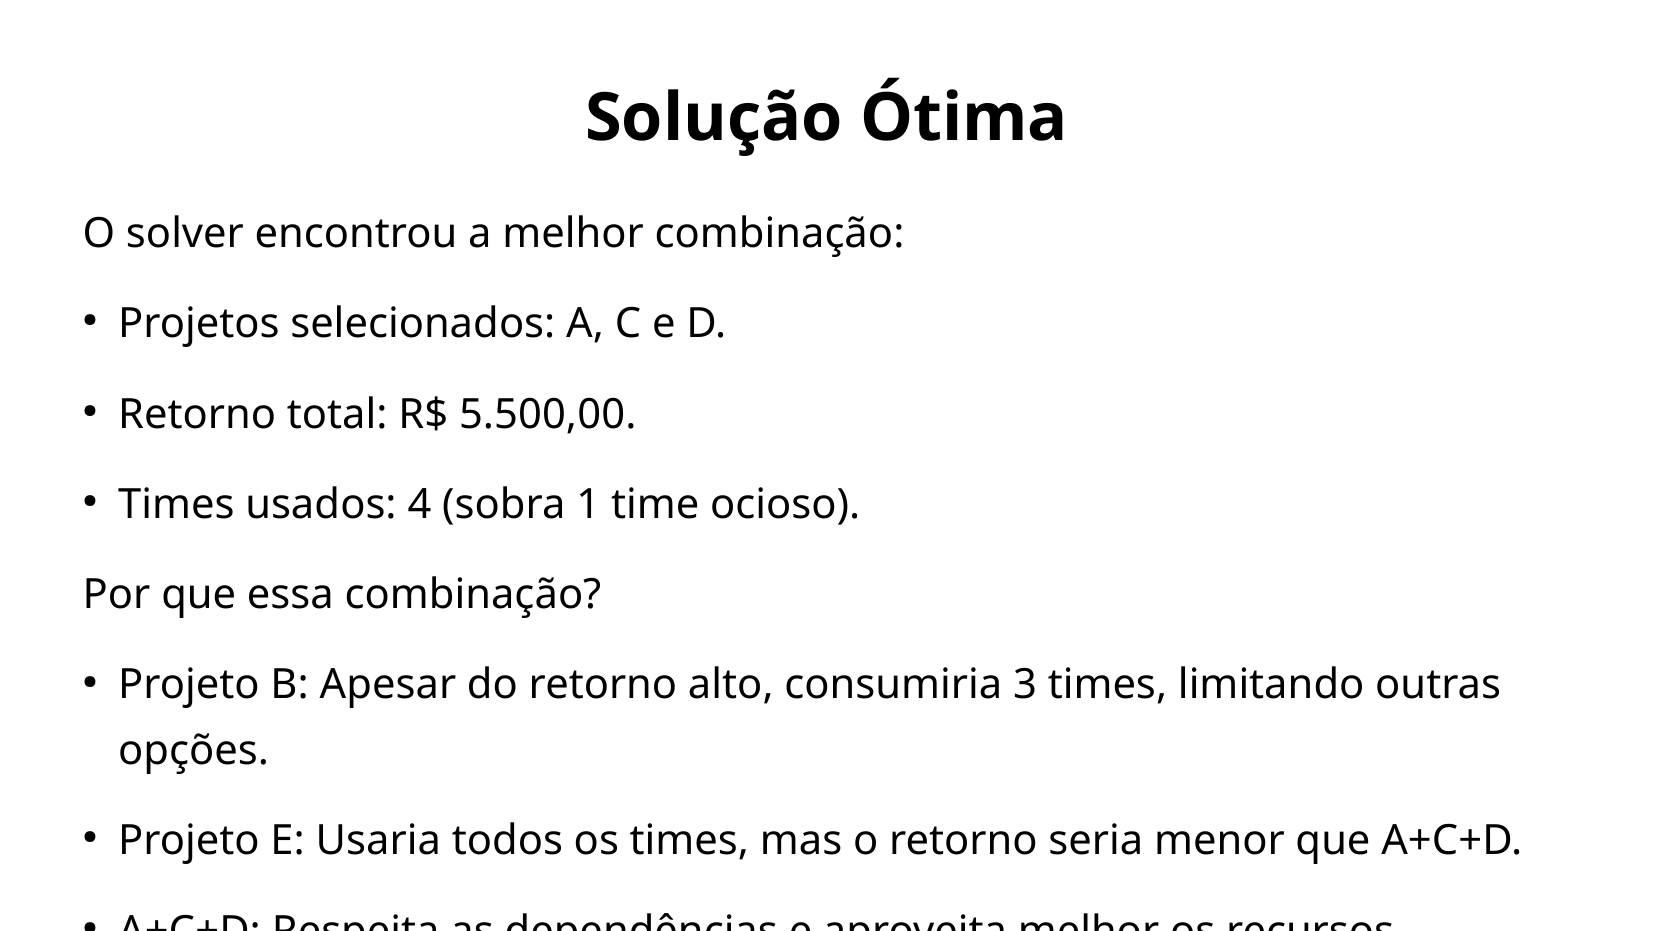

# Solução Ótima
O solver encontrou a melhor combinação:
Projetos selecionados: A, C e D.
Retorno total: R$ 5.500,00.
Times usados: 4 (sobra 1 time ocioso).
Por que essa combinação?
Projeto B: Apesar do retorno alto, consumiria 3 times, limitando outras opções.
Projeto E: Usaria todos os times, mas o retorno seria menor que A+C+D.
A+C+D: Respeita as dependências e aproveita melhor os recursos.